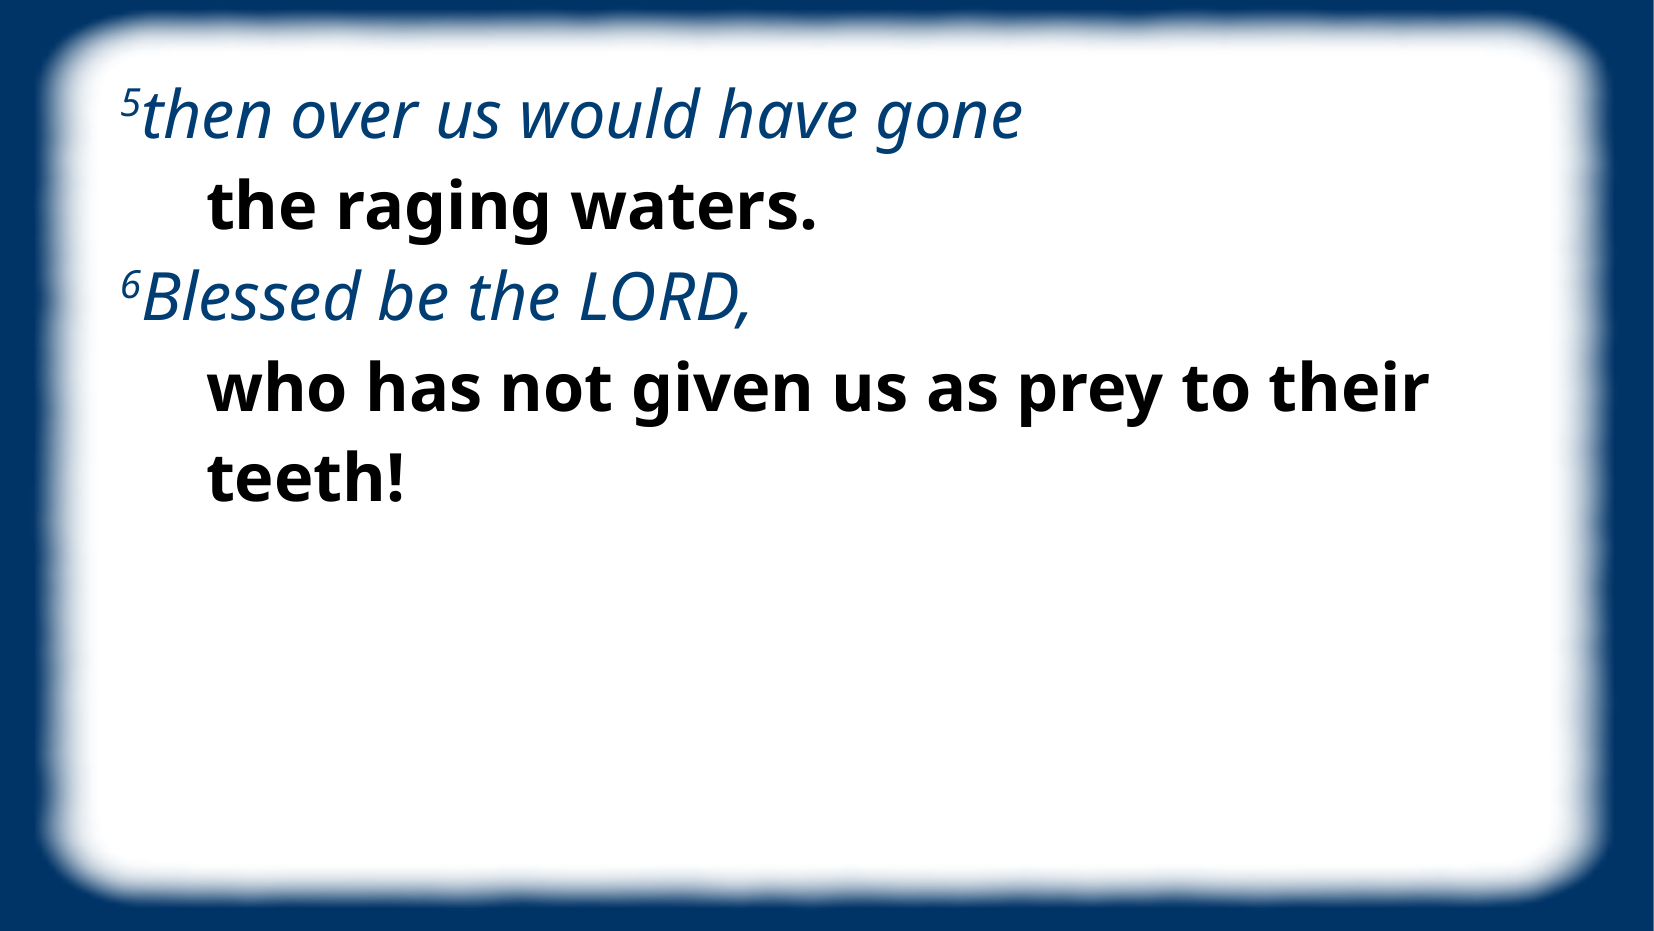

5then over us would have gone
 the raging waters.
6Blessed be the LORD,
 who has not given us as prey to their
 teeth!